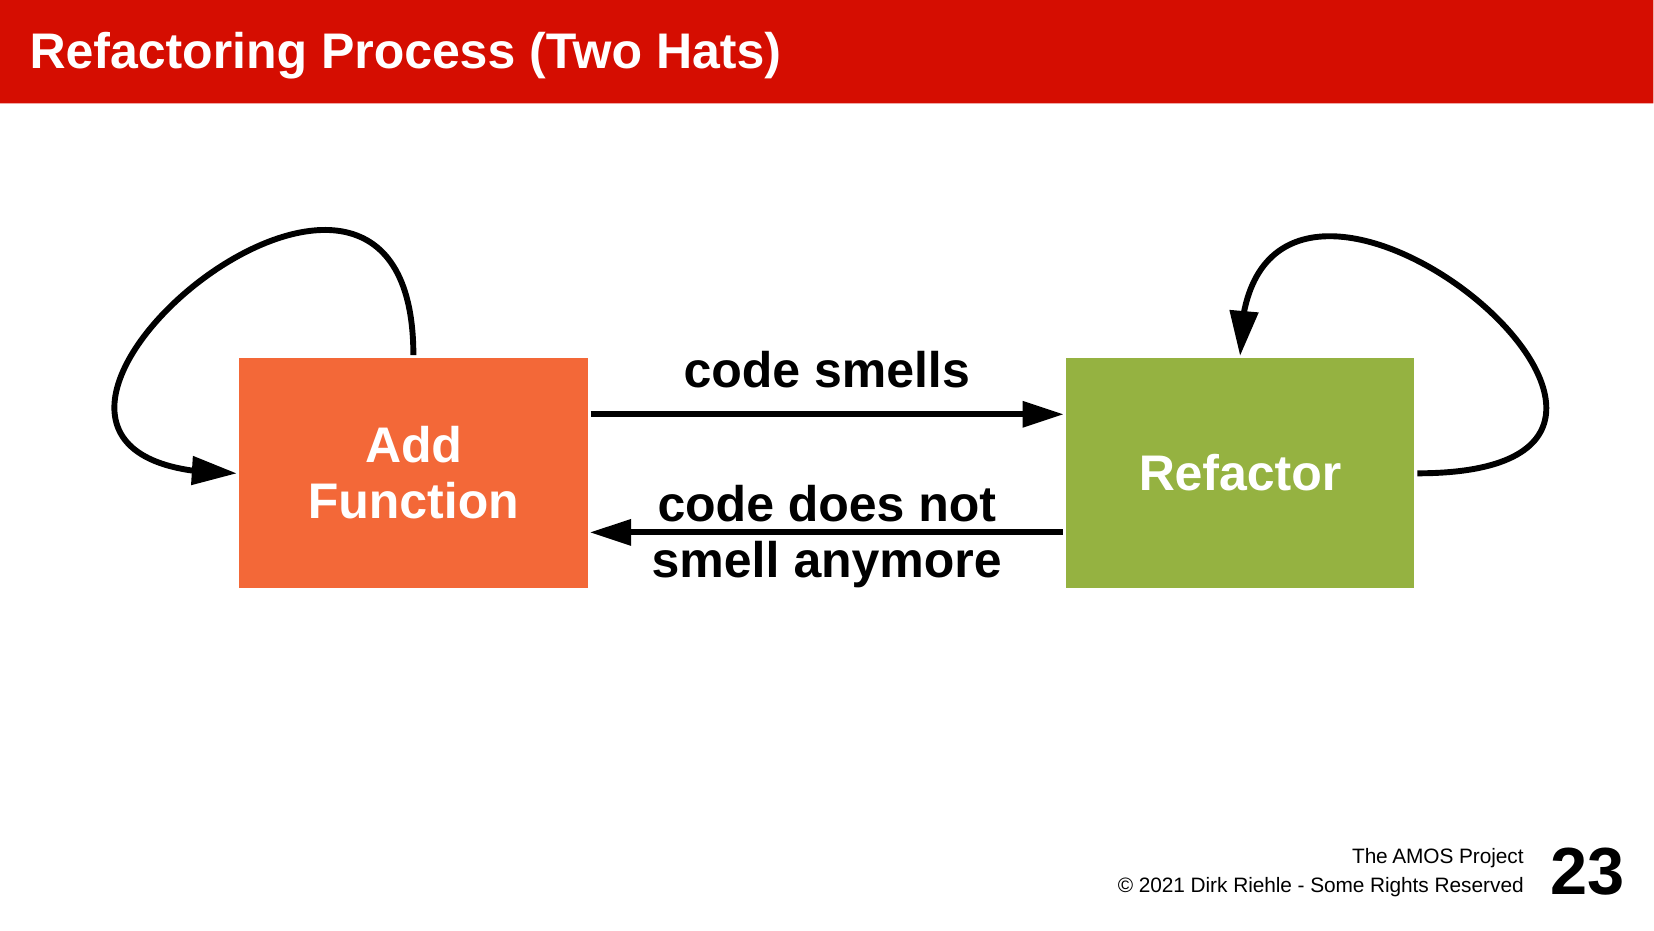

# Refactoring Process (Two Hats)
code smells
Add Function
Refactor
code does not
smell anymore
The AMOS Project
23
© 2021 Dirk Riehle - Some Rights Reserved